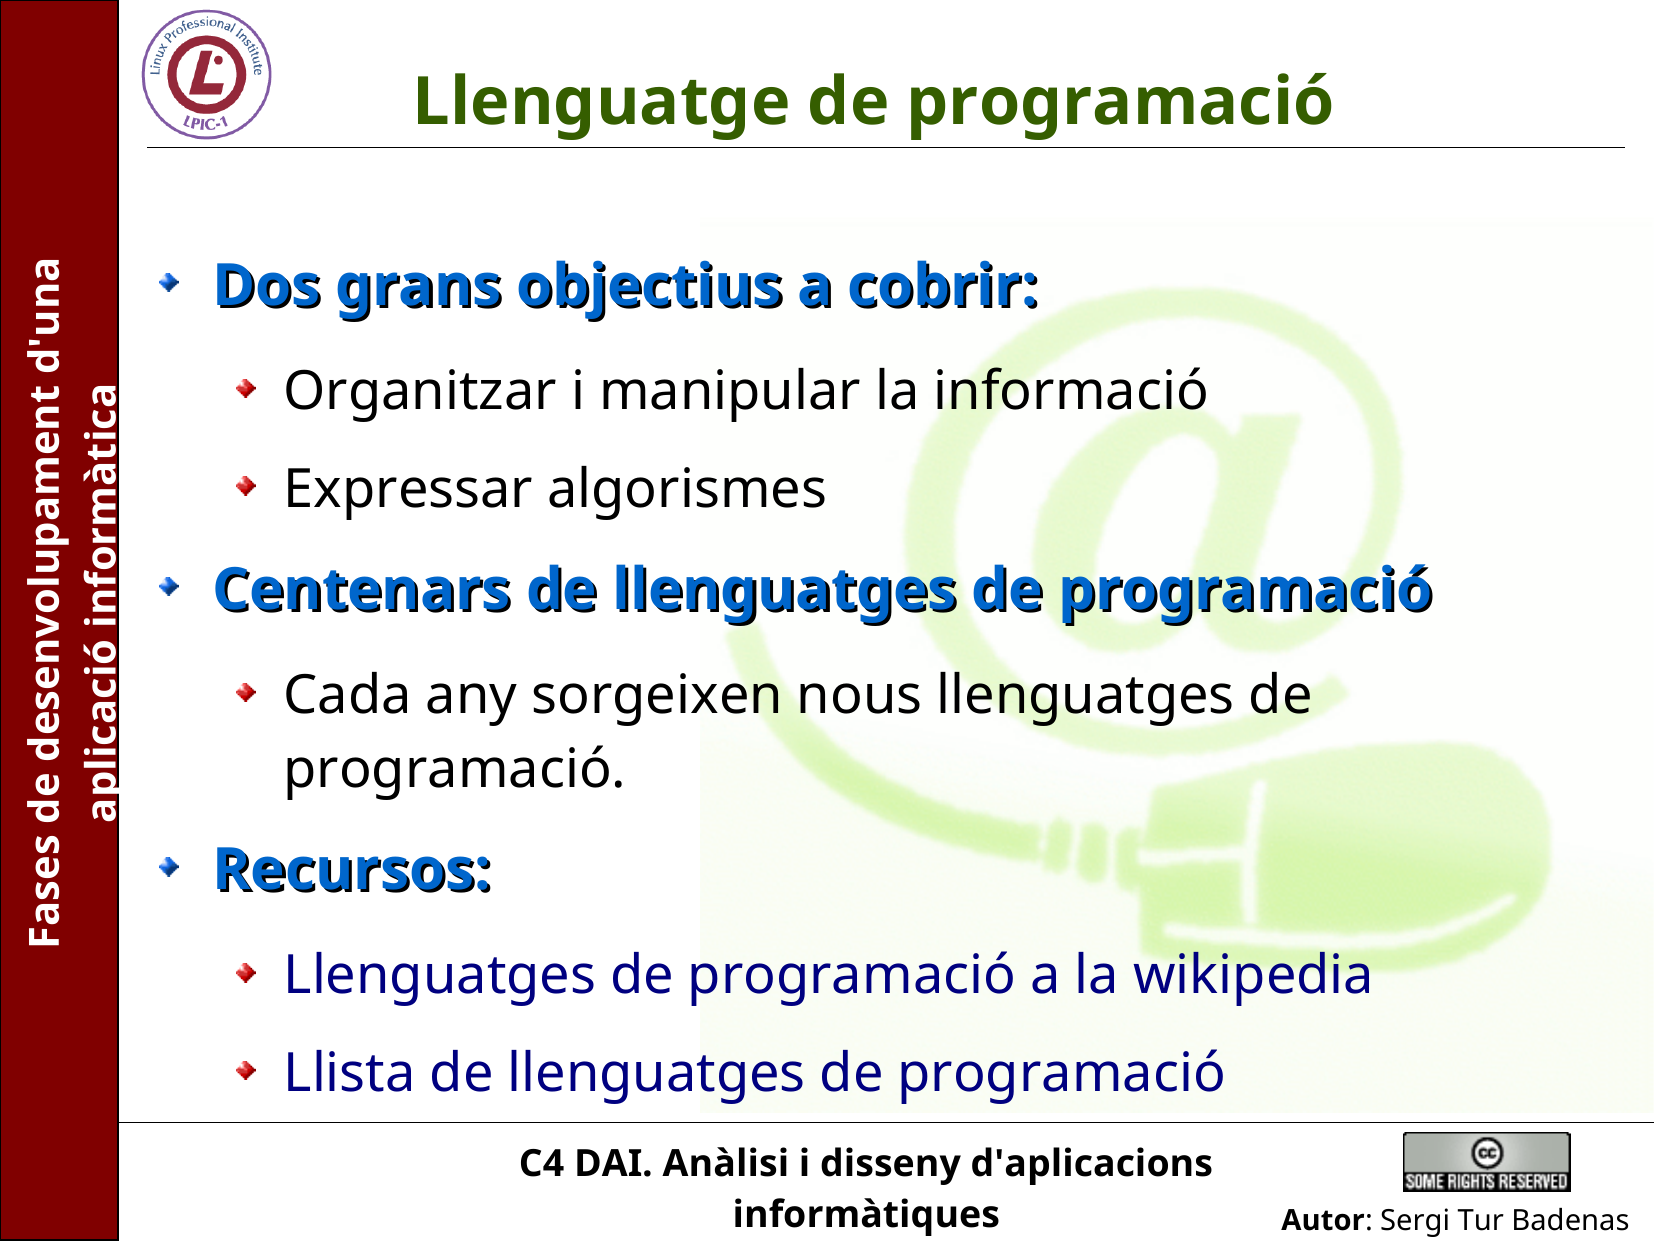

# Llenguatge de programació
Dos grans objectius a cobrir:
Organitzar i manipular la informació
Expressar algorismes
Centenars de llenguatges de programació
Cada any sorgeixen nous llenguatges de programació.
Recursos:
Llenguatges de programació a la wikipedia
Llista de llenguatges de programació